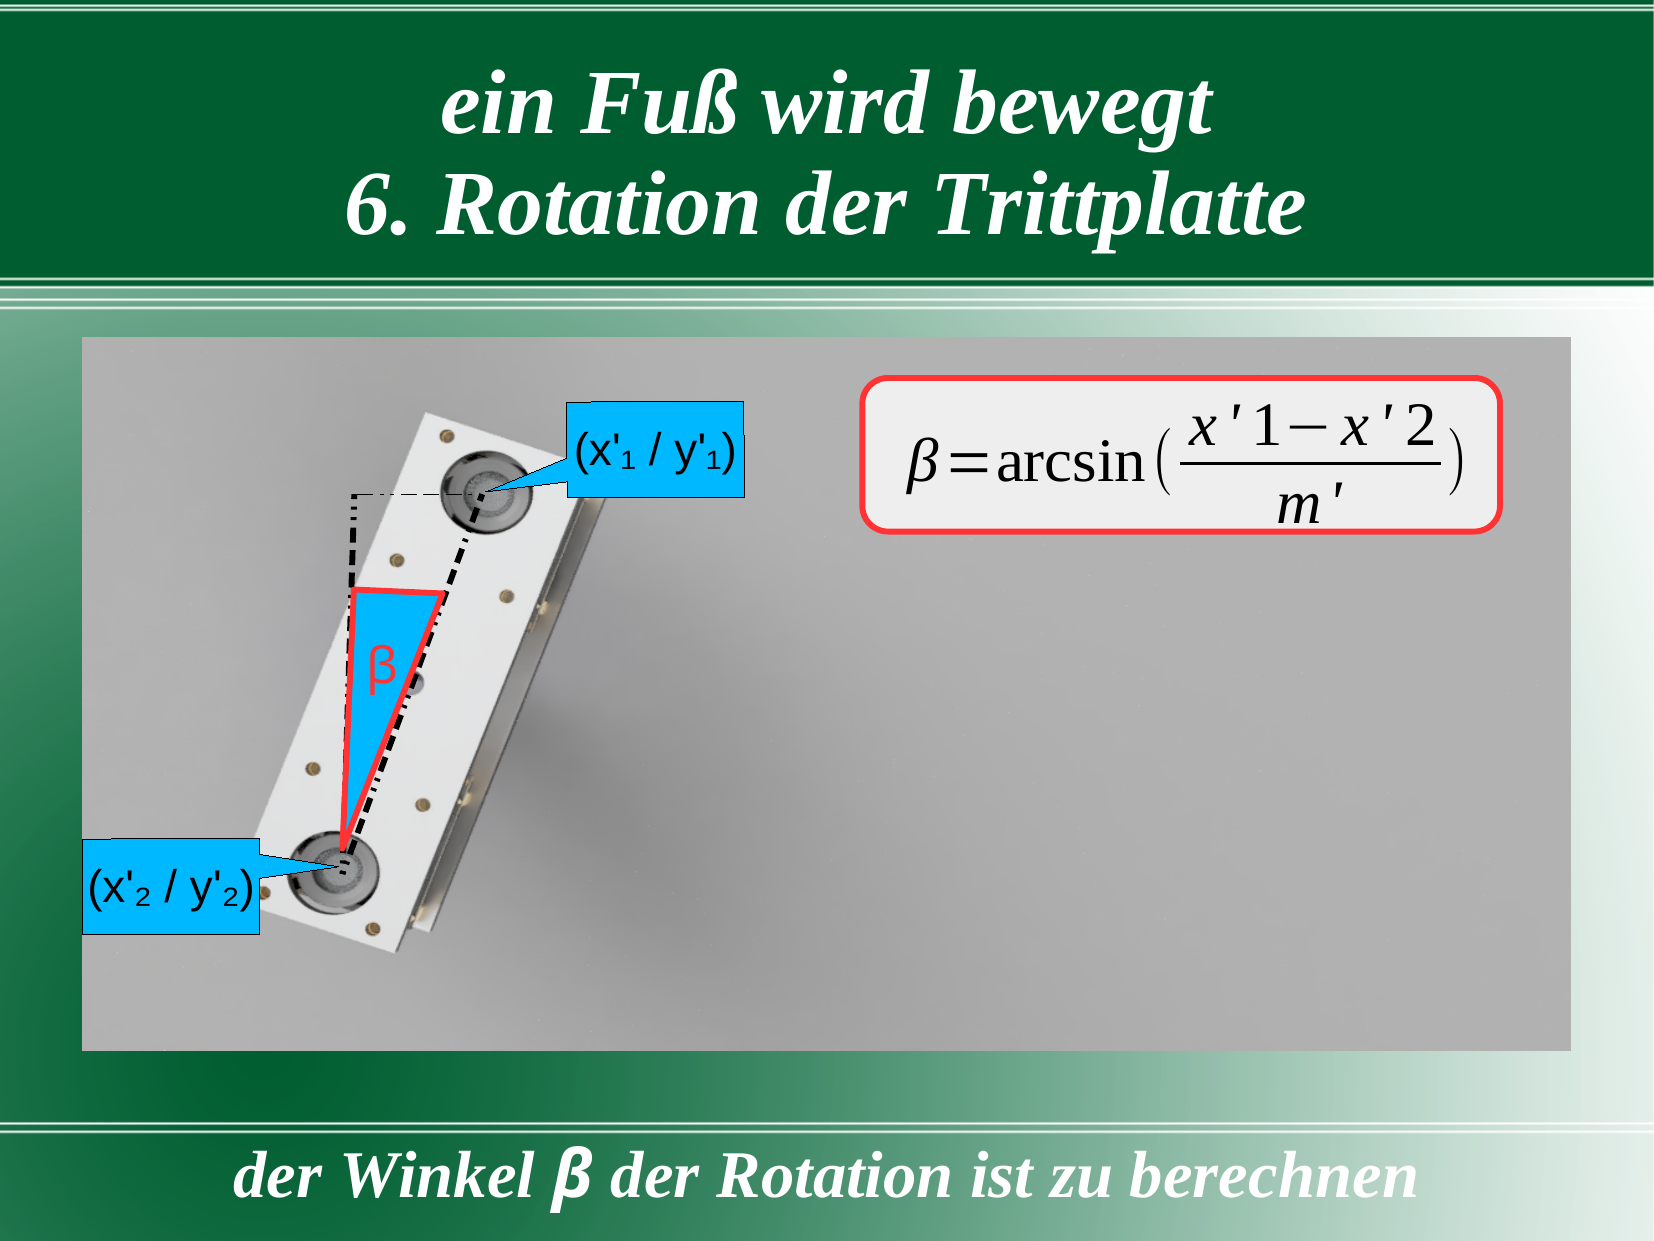

# ein Fuß wird bewegt 6. Rotation der Trittplatte
(x'₁ / y'₁)
β
(x'₂ / y'₂)
der Winkel β der Rotation ist zu berechnen